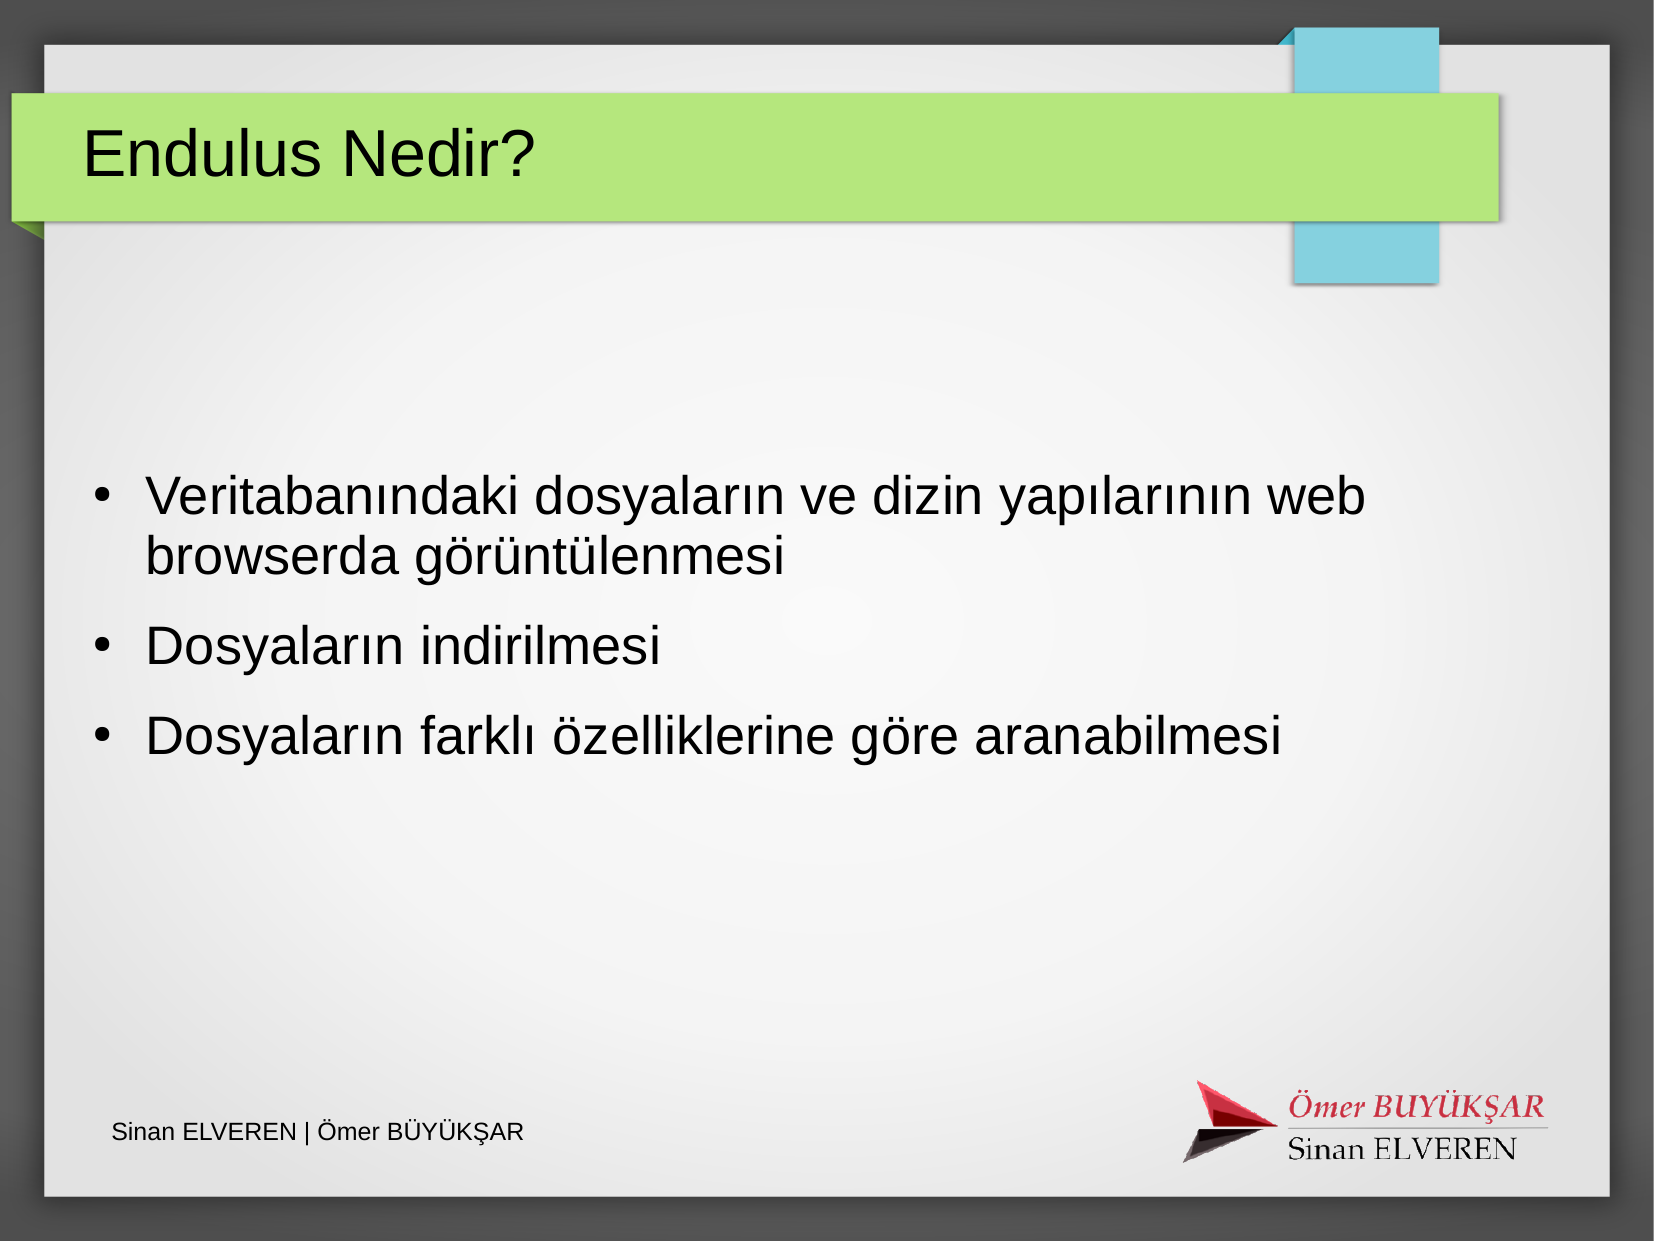

# Endulus Nedir?
Veritabanındaki dosyaların ve dizin yapılarının web browserda görüntülenmesi
Dosyaların indirilmesi
Dosyaların farklı özelliklerine göre aranabilmesi
 Sinan ELVEREN | Ömer BÜYÜKŞAR